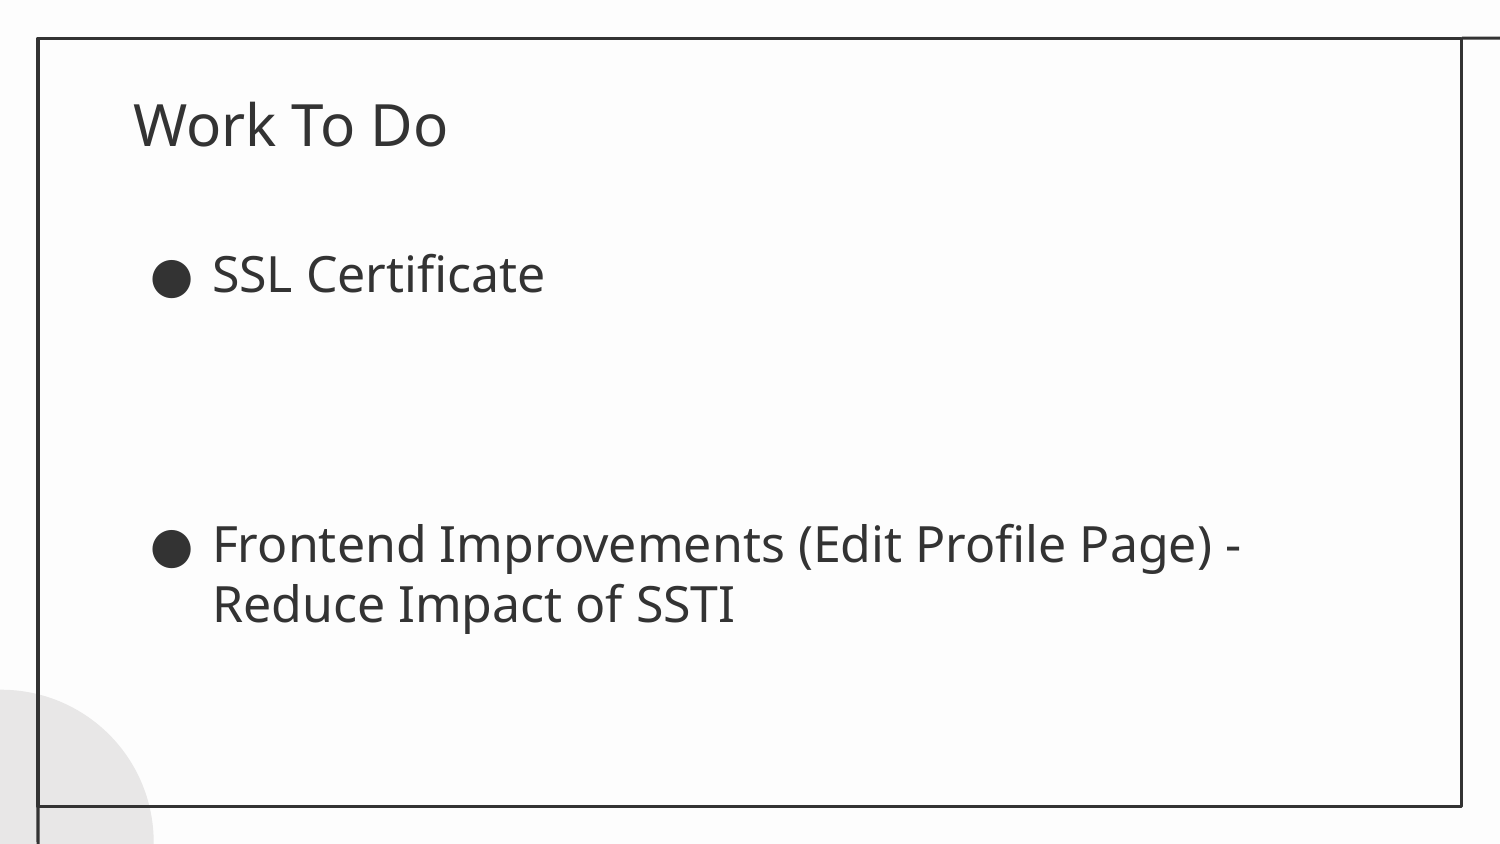

# Work To Do
SSL Certificate
Frontend Improvements (Edit Profile Page) - Reduce Impact of SSTI